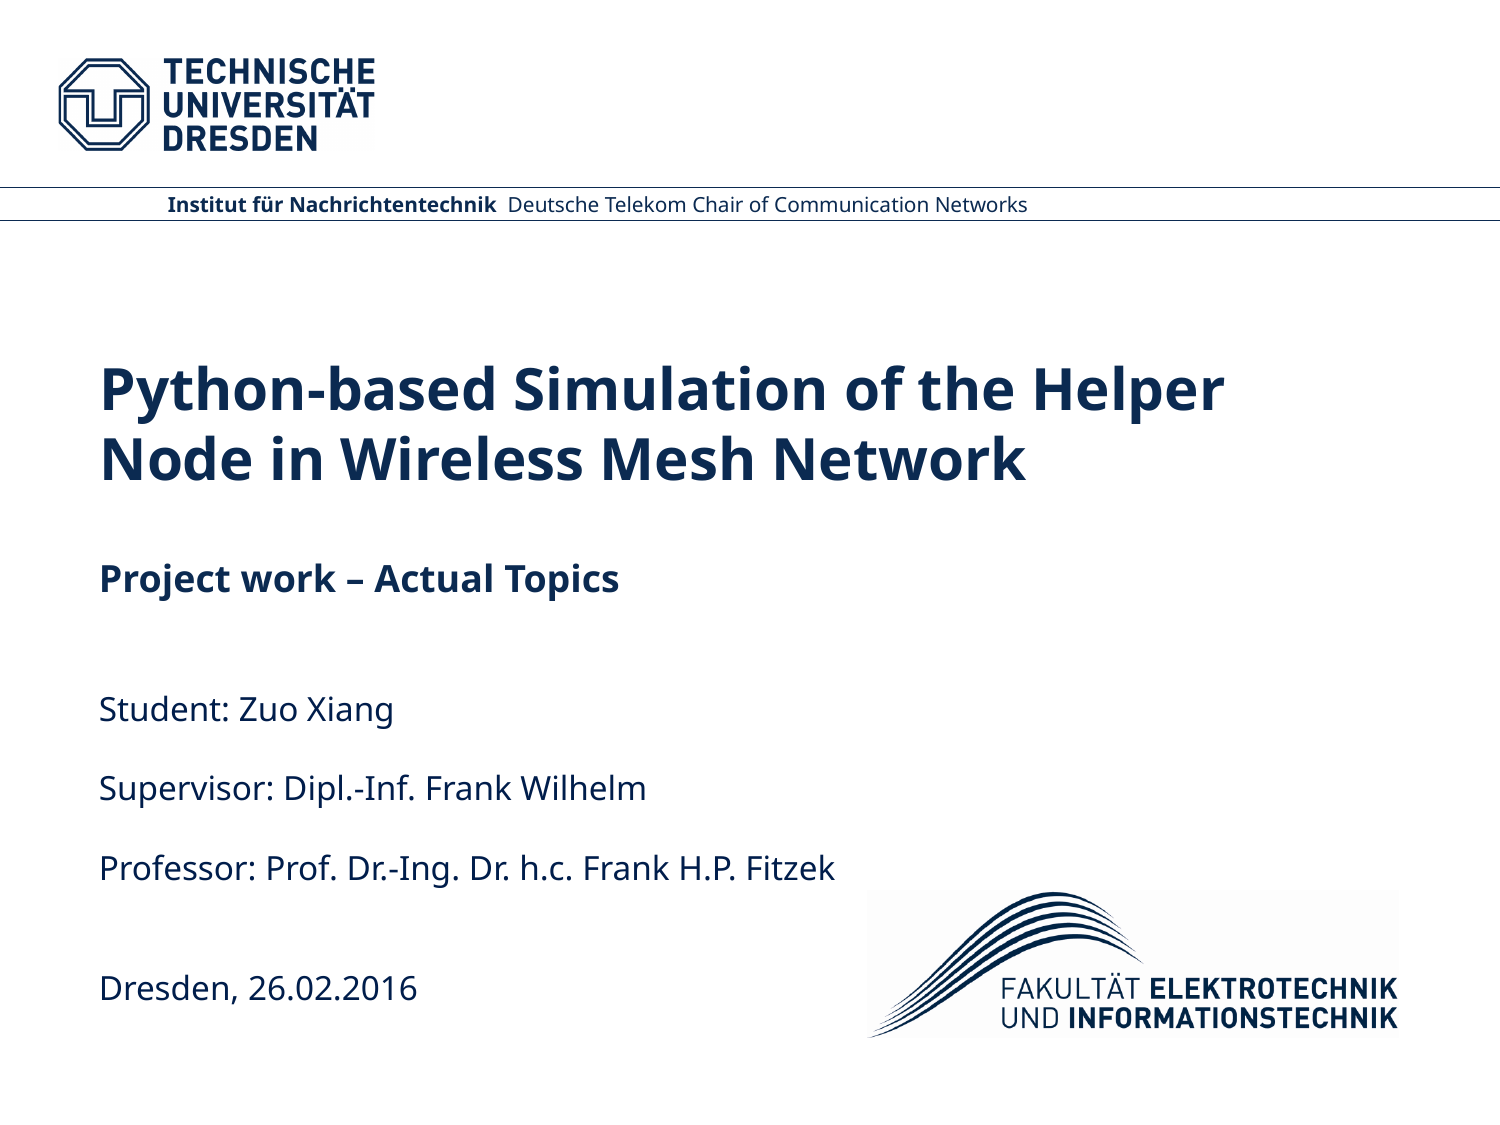

Institut für Nachrichtentechnik Deutsche Telekom Chair of Communication Networks
# Python-based Simulation of the Helper Node in Wireless Mesh Network
Project work – Actual Topics
Student: Zuo Xiang
Supervisor: Dipl.-Inf. Frank Wilhelm
Professor: Prof. Dr.-Ing. Dr. h.c. Frank H.P. Fitzek
Dresden, 26.02.2016